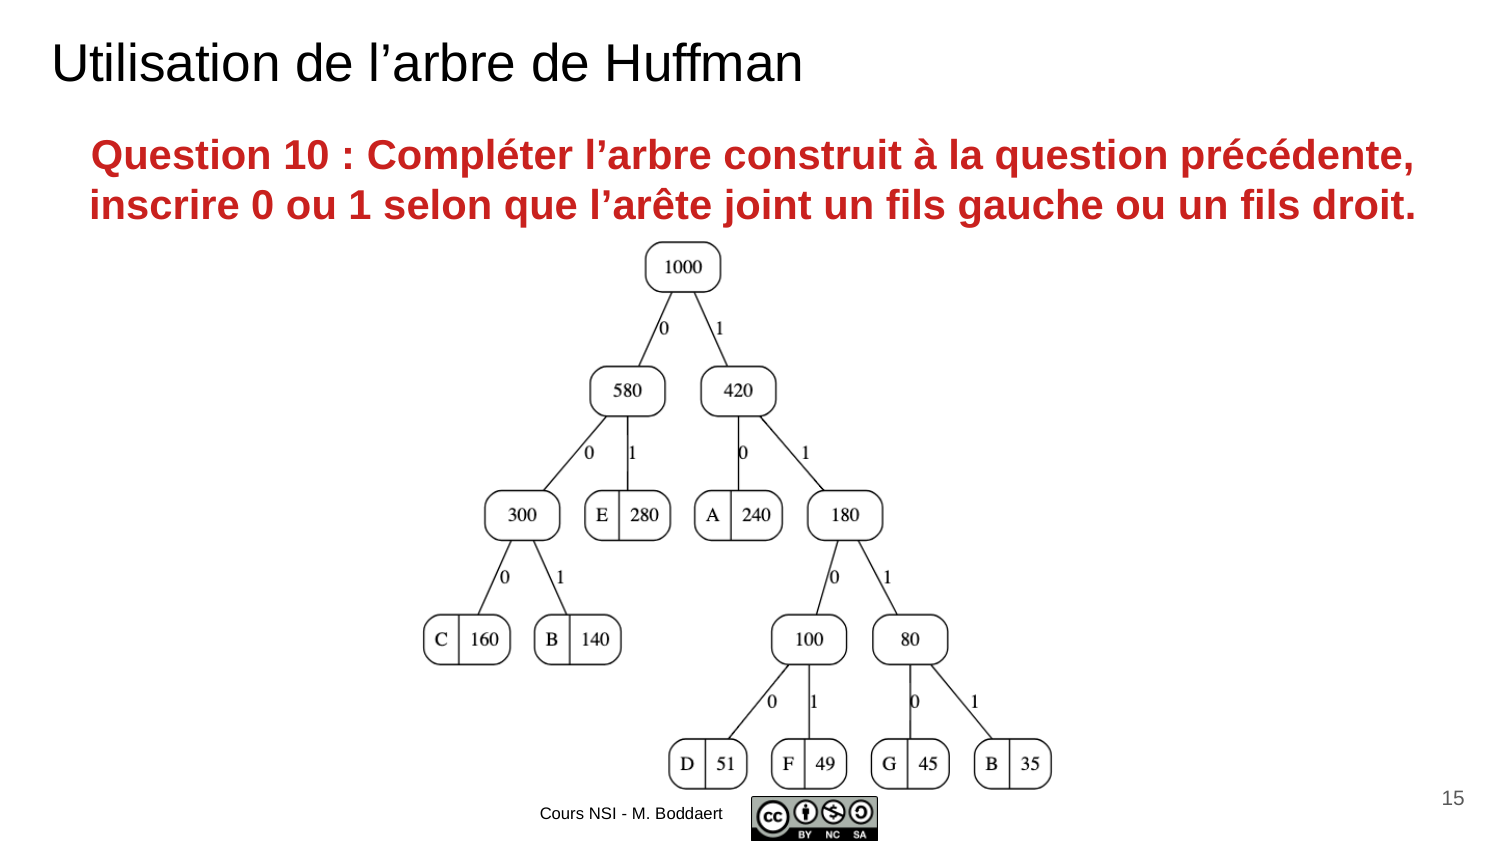

# Utilisation de l’arbre de Huffman
Question 10 : Compléter l’arbre construit à la question précédente, inscrire 0 ou 1 selon que l’arête joint un fils gauche ou un fils droit.